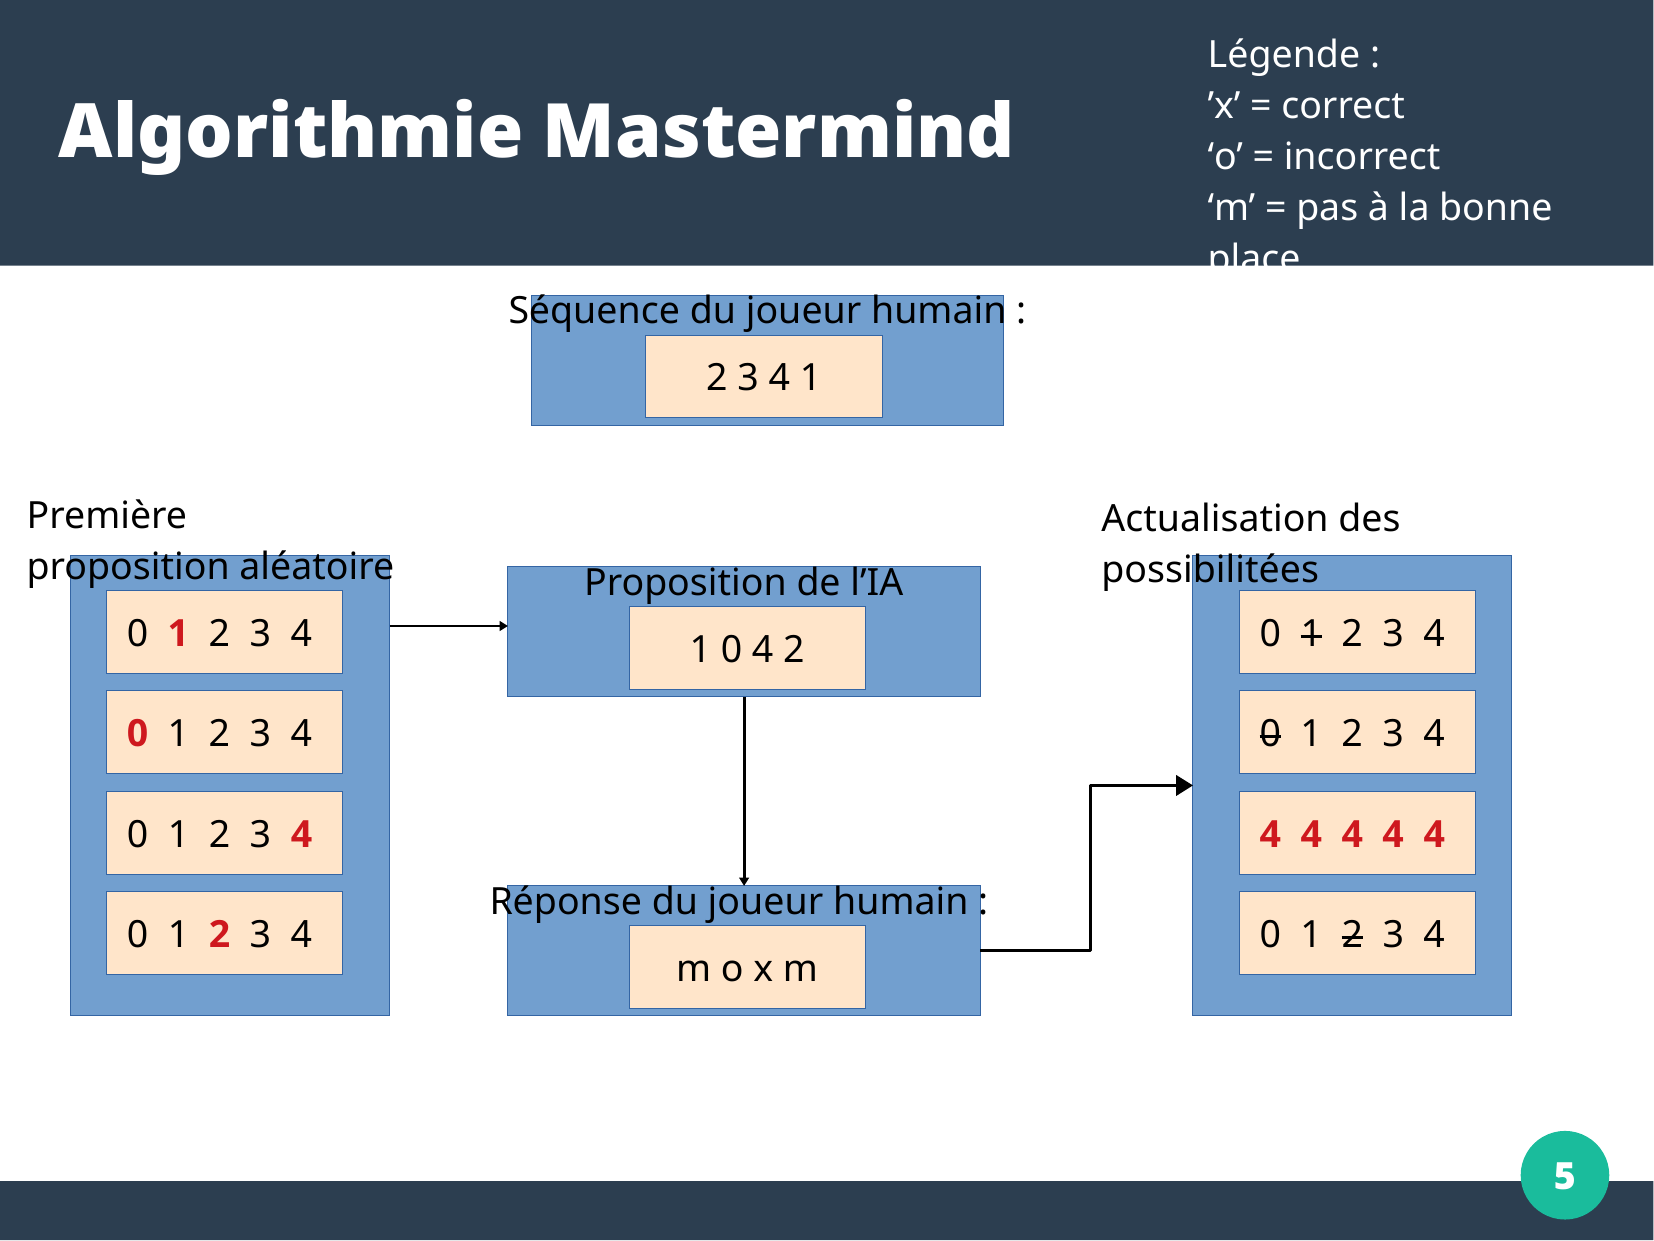

Légende :
’x’ = correct
‘o’ = incorrect
‘m’ = pas à la bonne place
# Algorithmie Mastermind
Séquence du joueur humain :
2 3 4 1
Première proposition aléatoire
Actualisation des possibilitées
Proposition de l’IA
0 1 2 3 4
0 1 2 3 4
1 0 4 2
0 1 2 3 4
0 1 2 3 4
0 1 2 3 4
4 4 4 4 4
Réponse du joueur humain :
0 1 2 3 4
0 1 2 3 4
m o x m
5